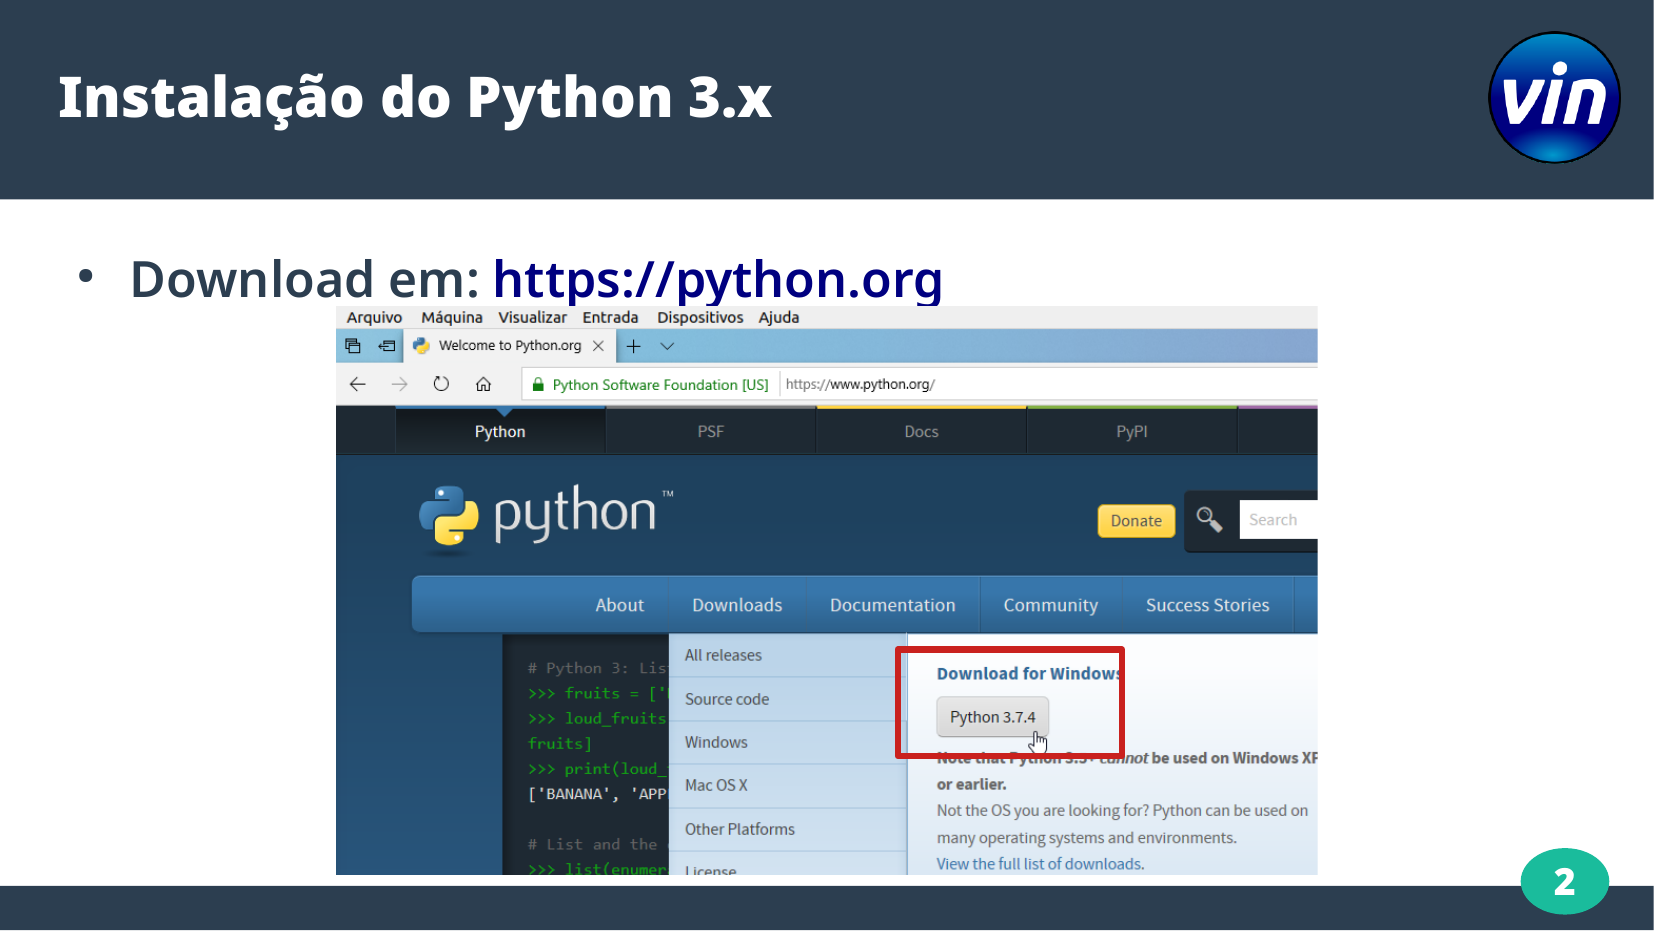

# Instalação do Python 3.x
Download em: https://python.org
2